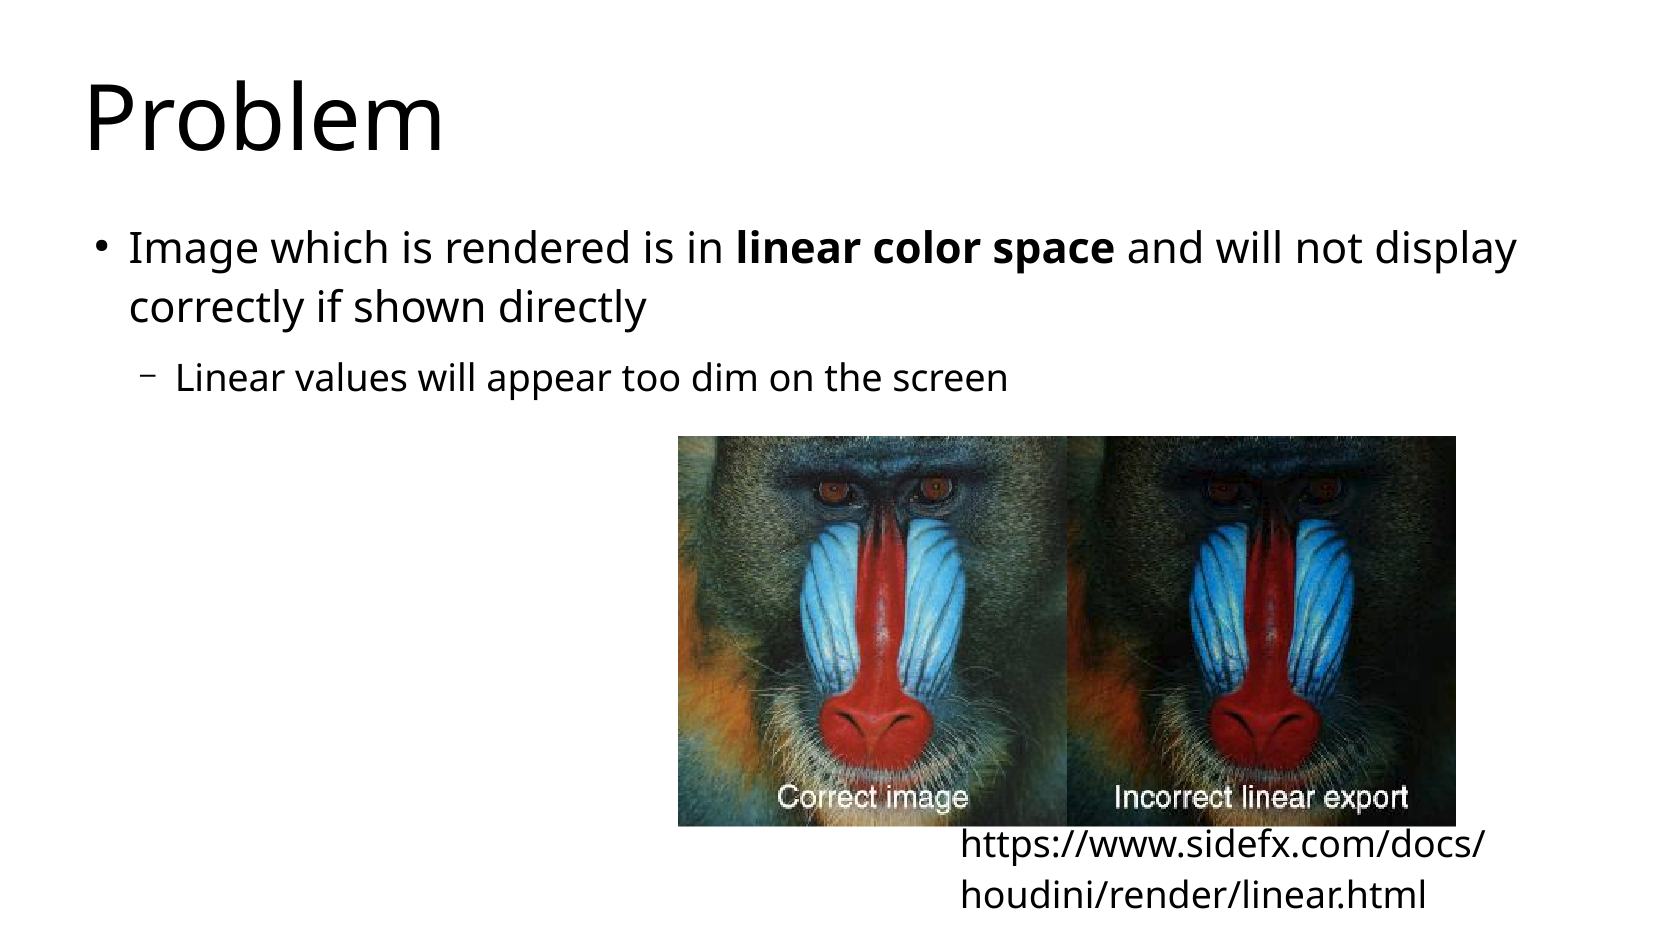

# Problem
Image which is rendered is in linear color space and will not display correctly if shown directly
Linear values will appear too dim on the screen
https://www.sidefx.com/docs/houdini/render/linear.html